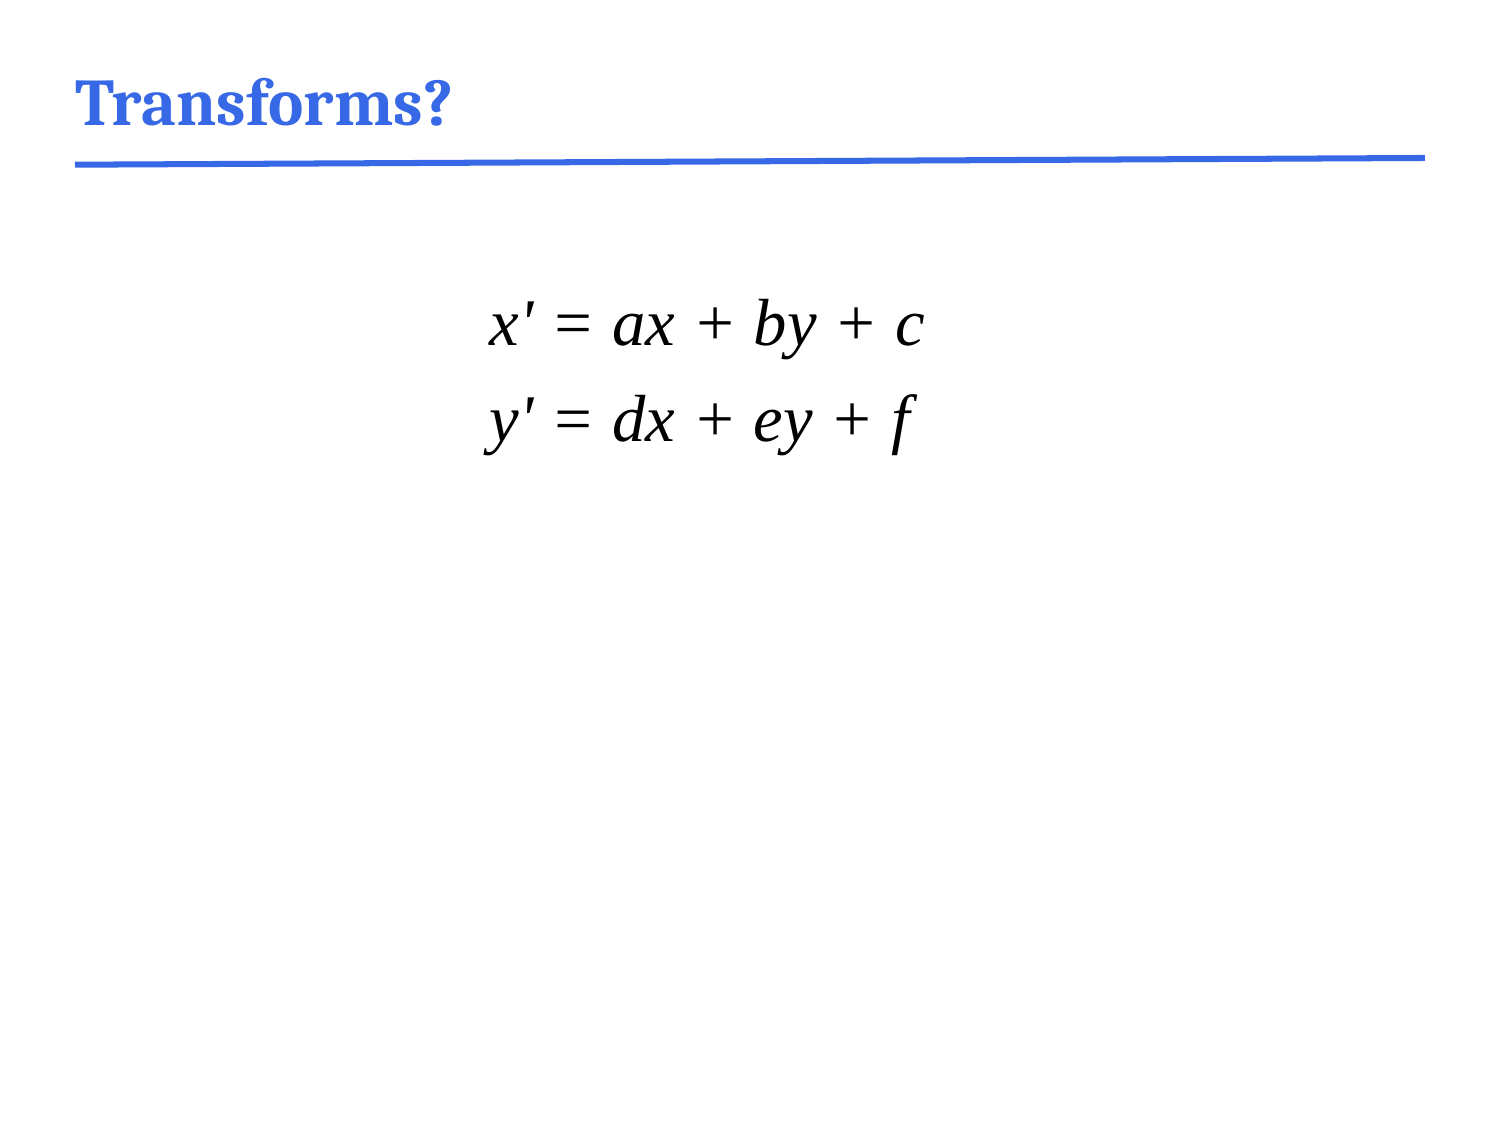

# Transforms?
x' = ax + by + c
y' = dx + ey + f